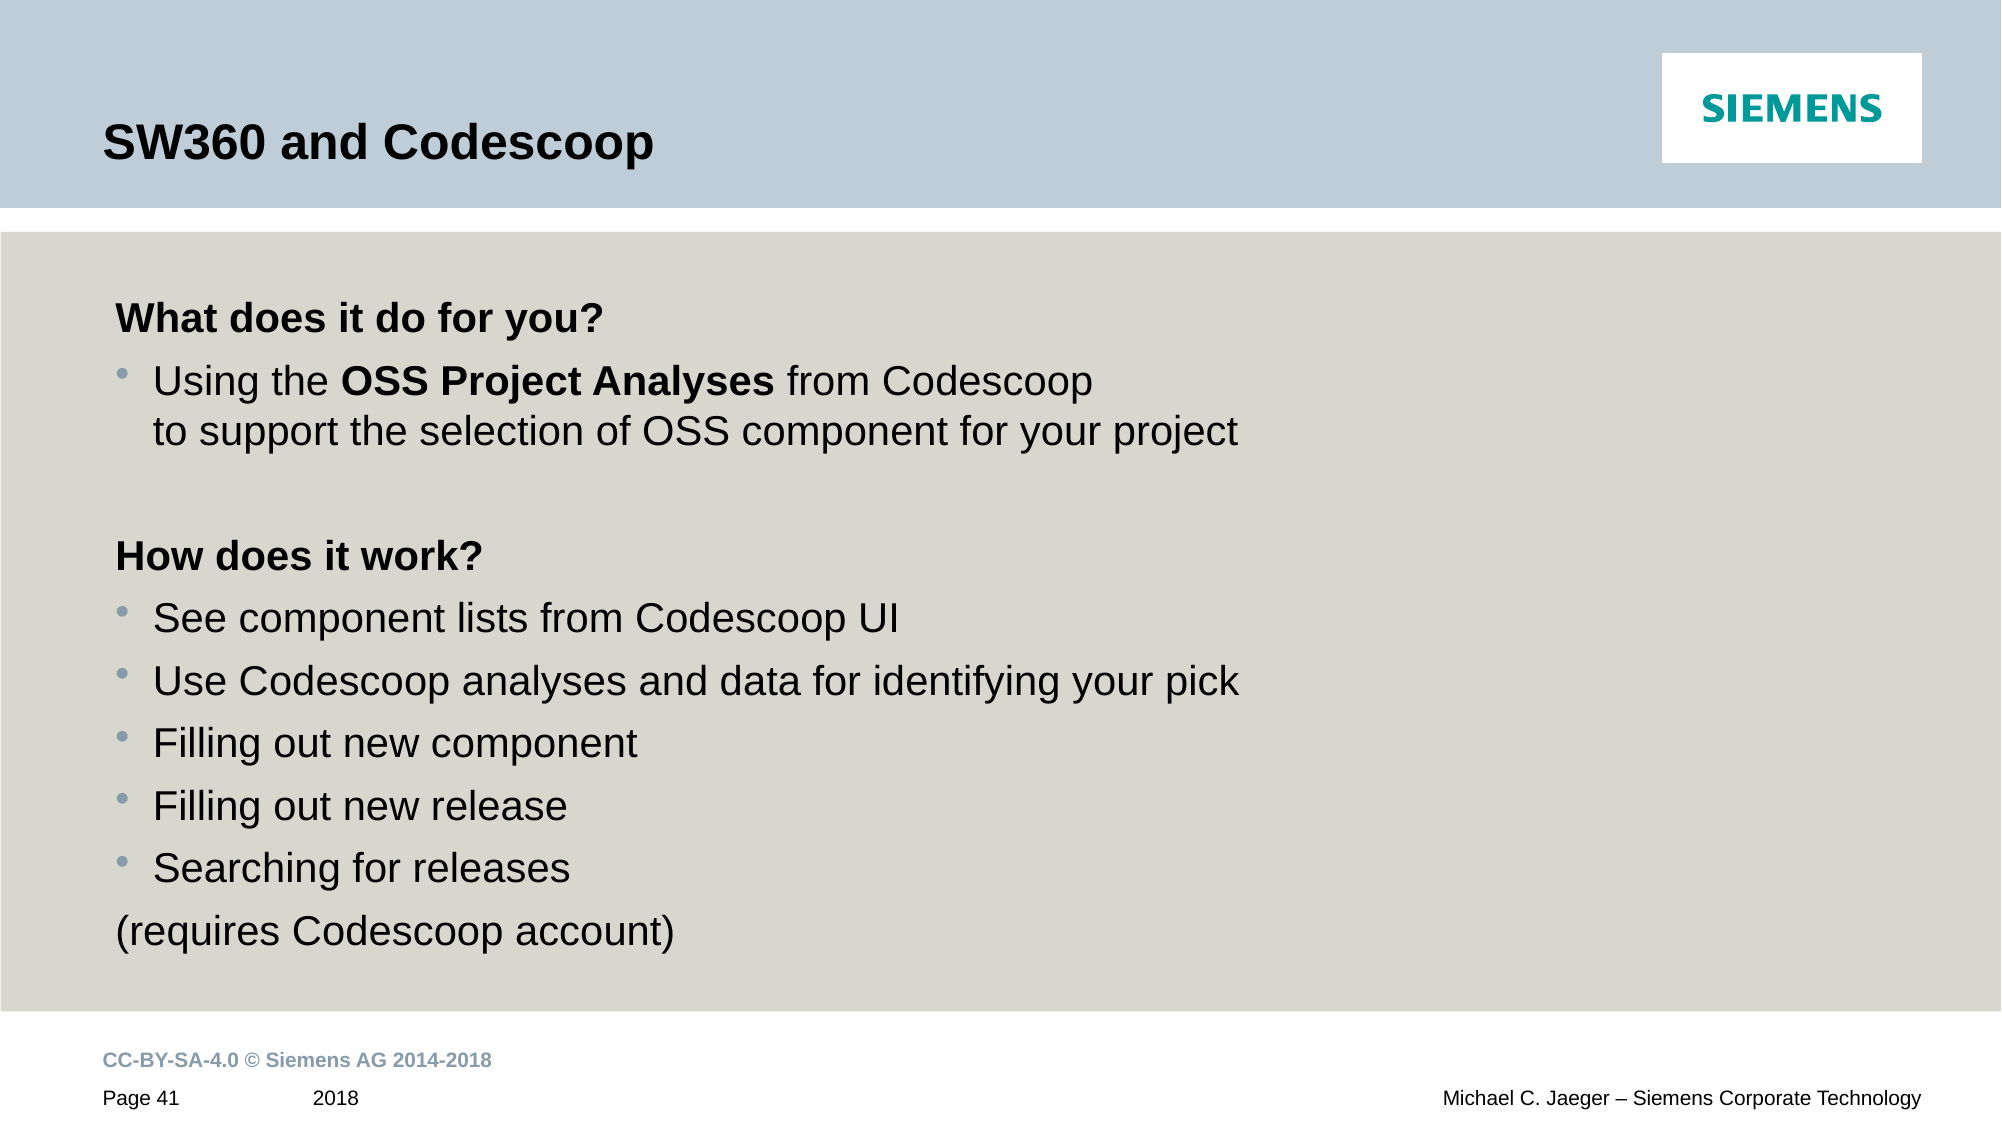

# SW360 and Codescoop
What does it do for you?
Using the OSS Project Analyses from Codescoop
to support the selection of OSS component for your project
How does it work?
See component lists from Codescoop UI
Use Codescoop analyses and data for identifying your pick
Filling out new component
Filling out new release
Searching for releases
(requires Codescoop account)